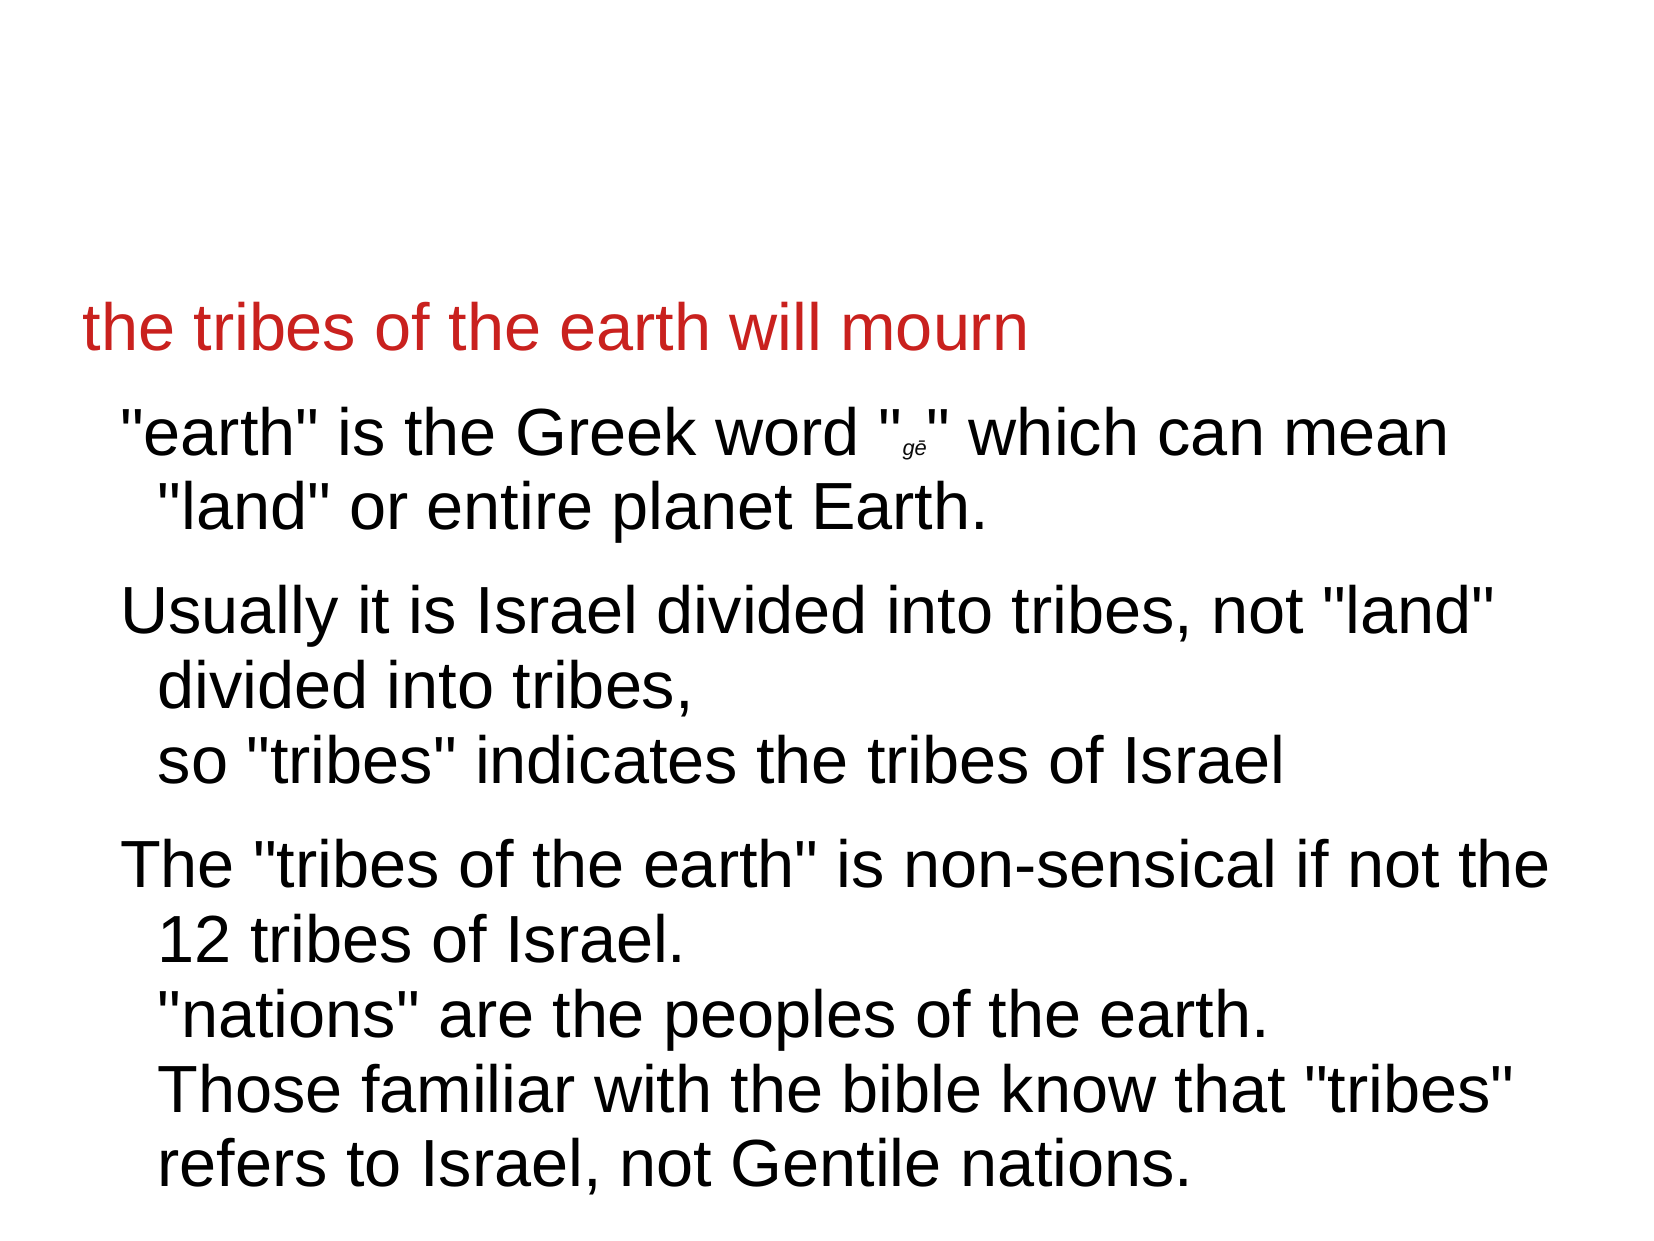

#
the tribes of the earth will mourn
"earth" is the Greek word "gē" which can mean "land" or entire planet Earth.
Usually it is Israel divided into tribes, not "land" divided into tribes,
so "tribes" indicates the tribes of Israel
The "tribes of the earth" is non-sensical if not the 12 tribes of Israel.
"nations" are the peoples of the earth.
Those familiar with the bible know that "tribes" refers to Israel, not Gentile nations.